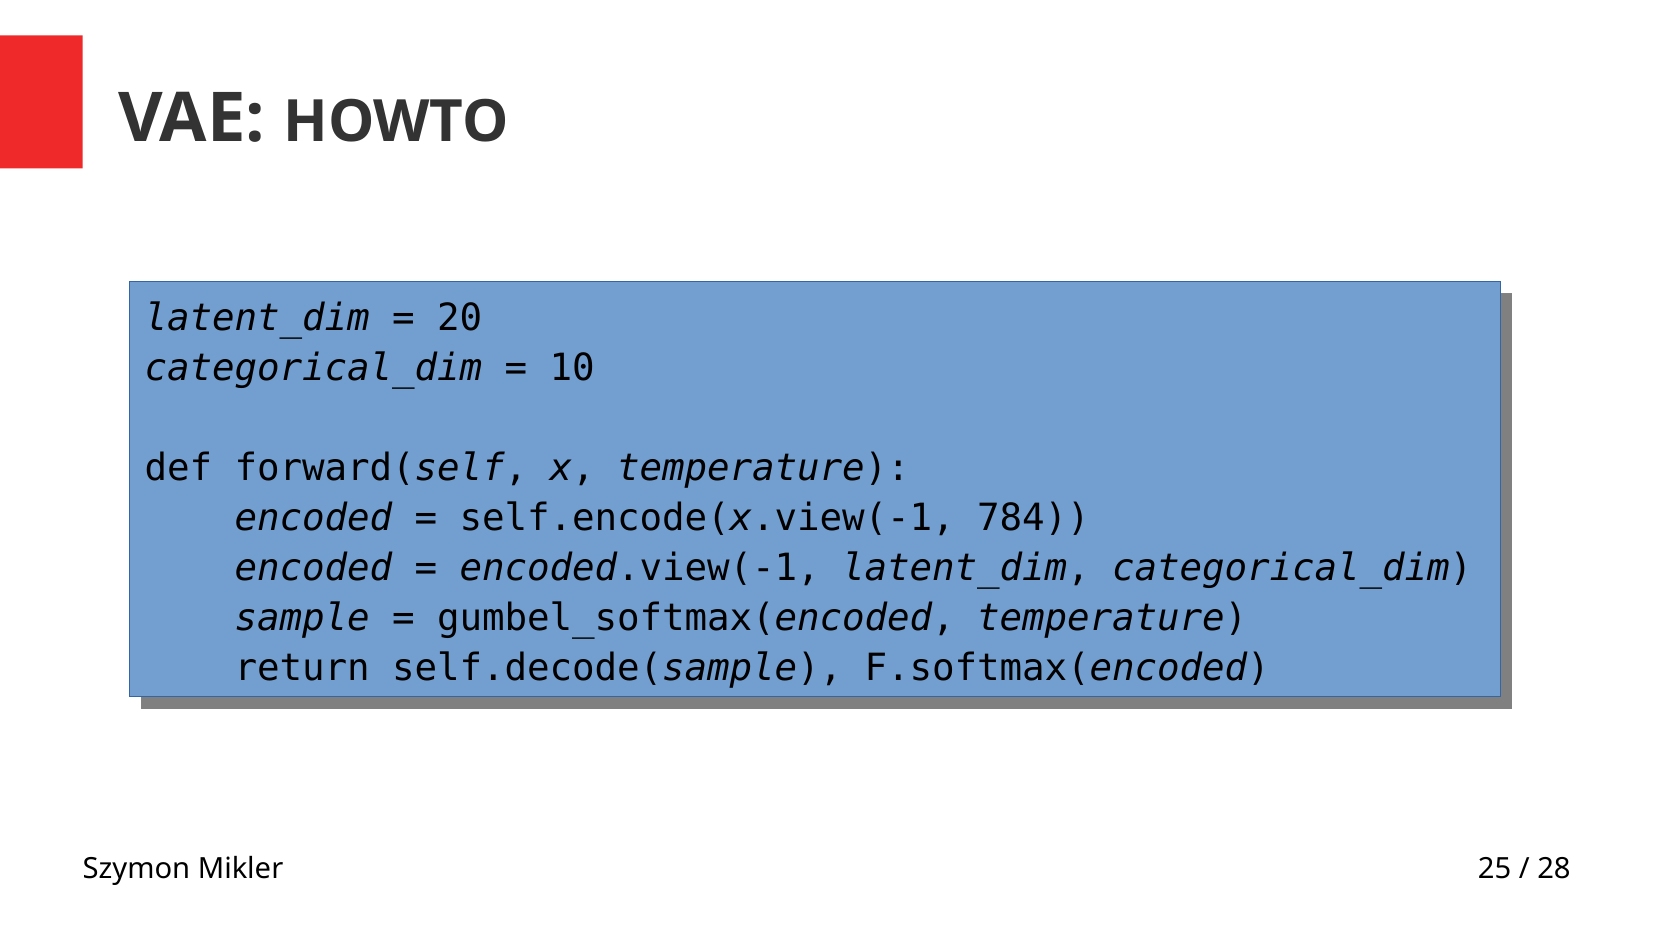

# VAE: HOWTO
latent_dim = 20
categorical_dim = 10
def forward(self, x, temperature):
 encoded = self.encode(x.view(-1, 784))
 encoded = encoded.view(-1, latent_dim, categorical_dim)
 sample = gumbel_softmax(encoded, temperature)
 return self.decode(sample), F.softmax(encoded)
Szymon Mikler
25